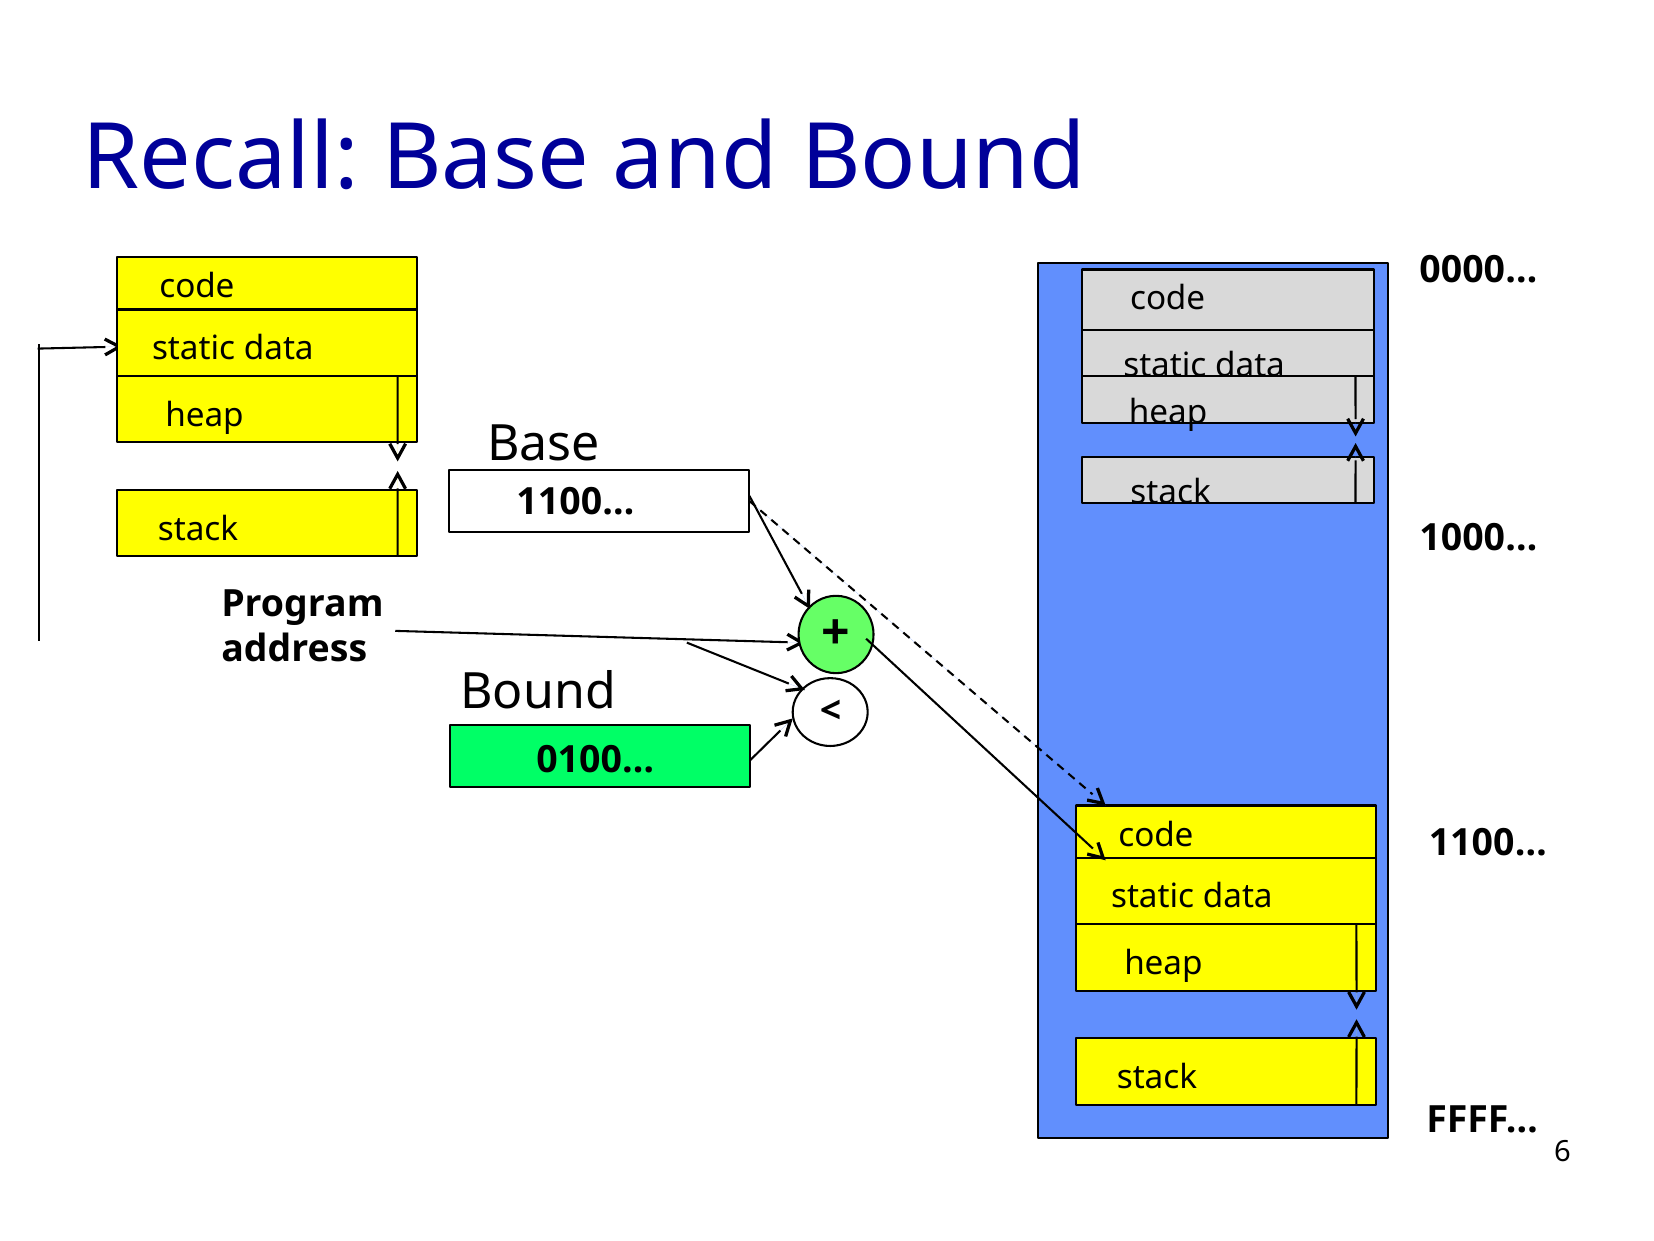

# Recall: Base and Bound
0000…
code
static data
heap
stack
code
static data
heap
stack
Base
1100…
1000…
Program
address
+
Bound
<
0100…
code
static data
heap
stack
1100…
FFFF…
6